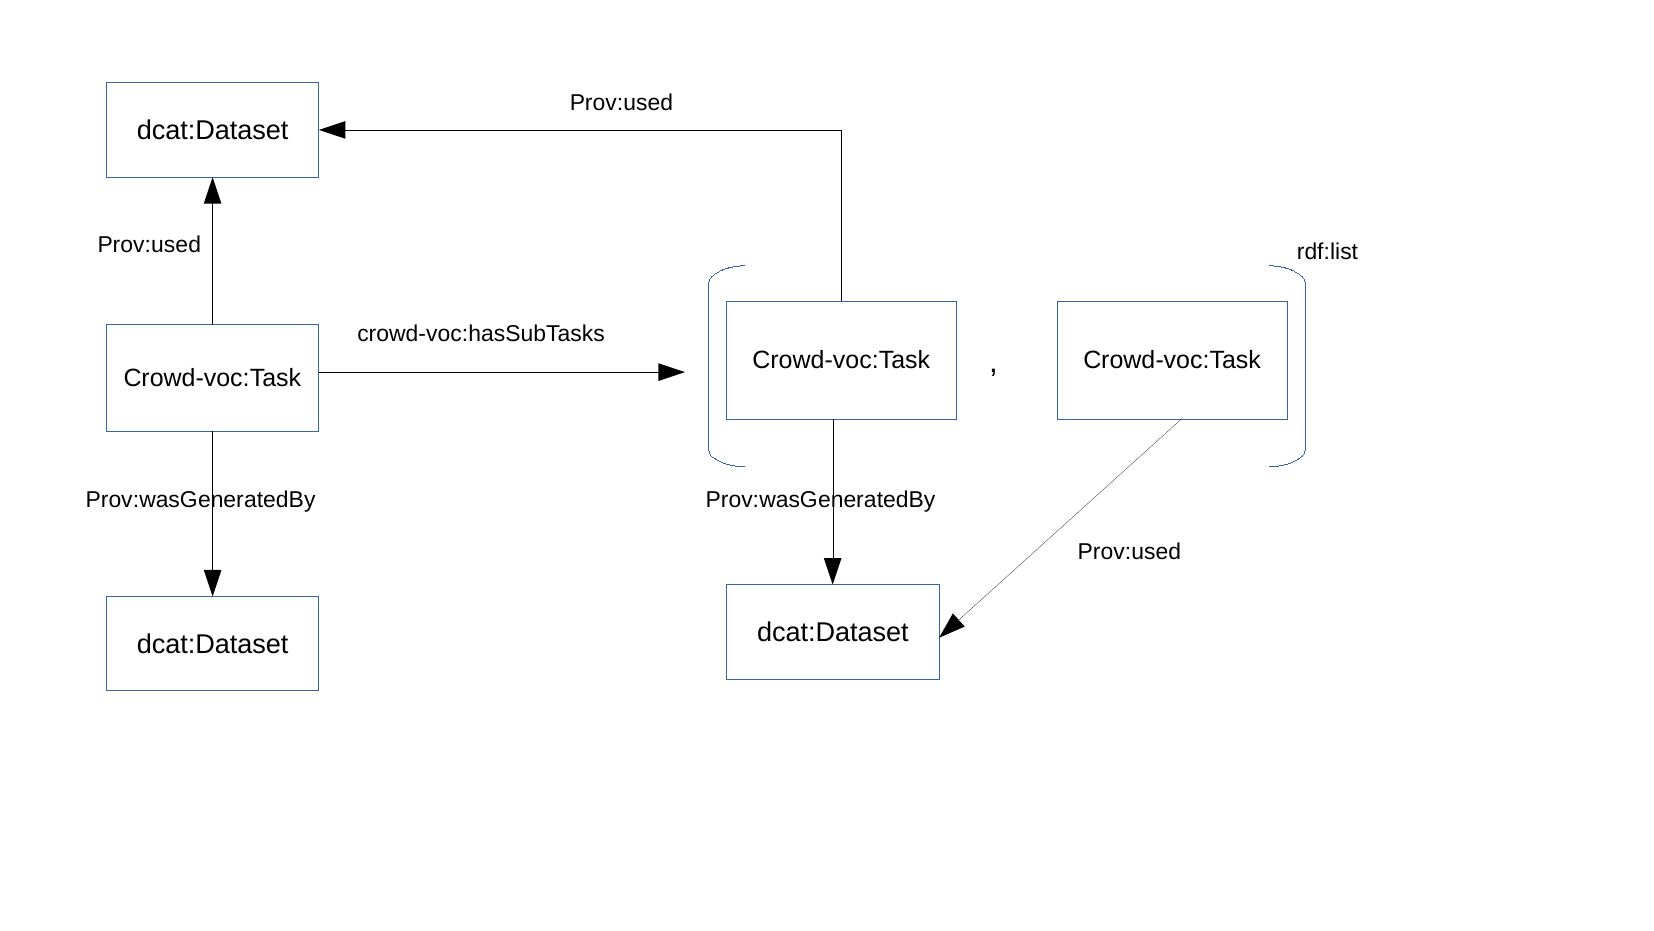

dcat:Dataset
Prov:used
Prov:used
 rdf:list
Crowd-voc:Task
Crowd-voc:Task
crowd-voc:hasSubTasks
Crowd-voc:Task
,
Prov:wasGeneratedBy
Prov:wasGeneratedBy
Prov:used
dcat:Dataset
dcat:Dataset